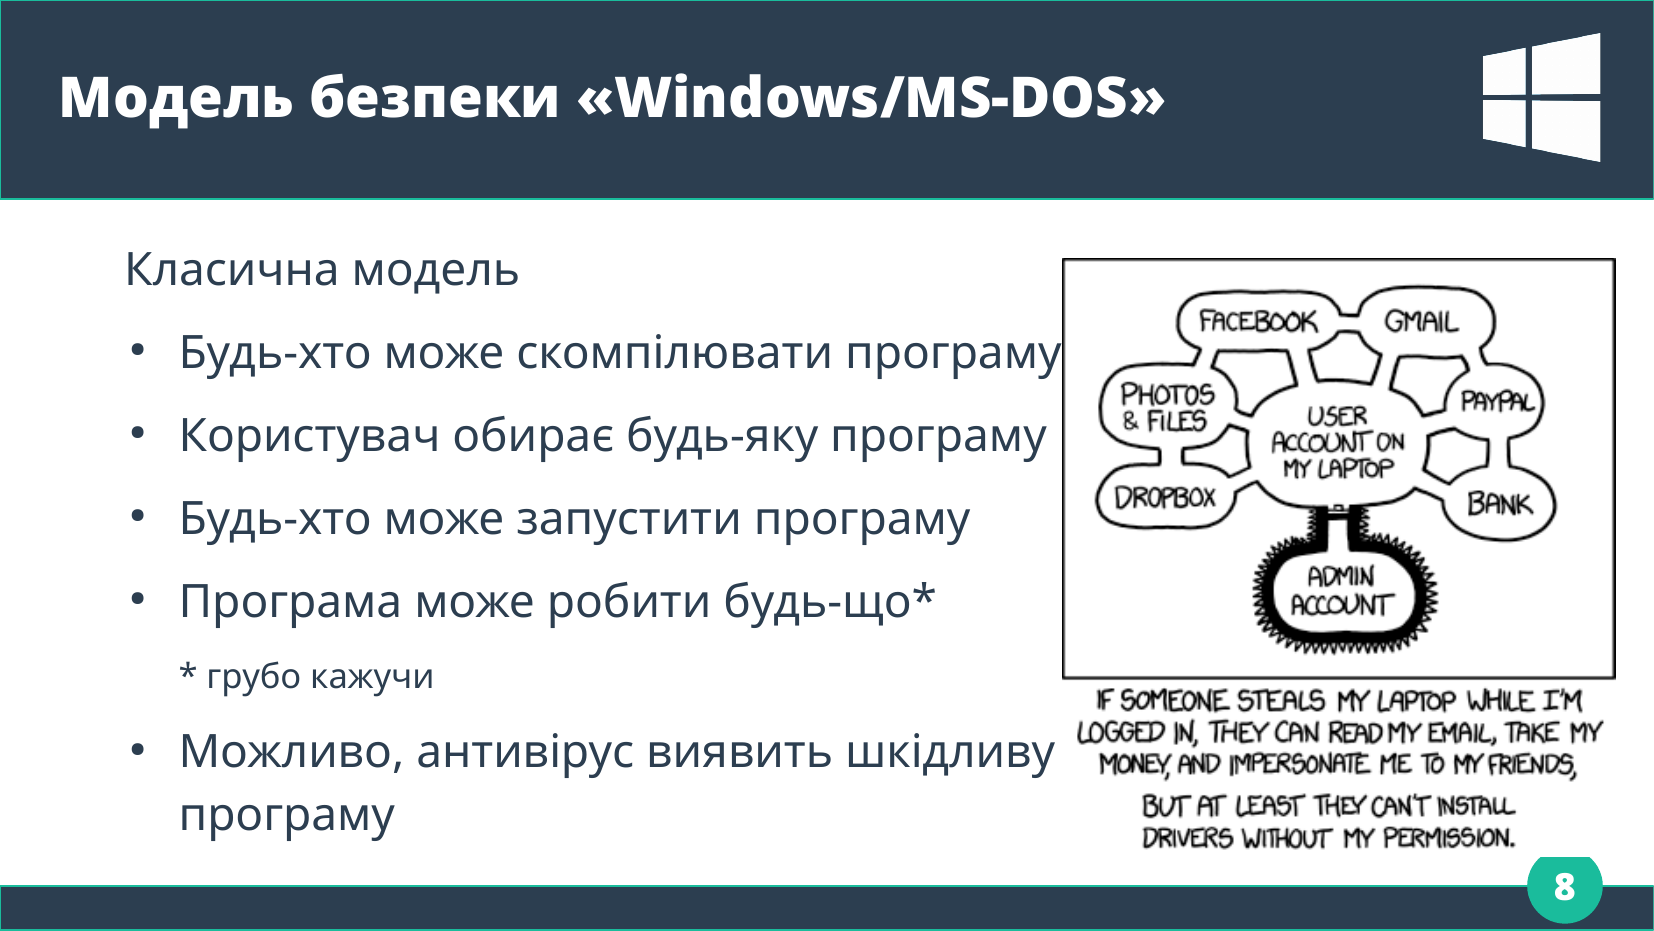

# Модель безпеки «Windows/MS-DOS»
Класична модель
Будь-хто може скомпілювати програму
Користувач обирає будь-яку програму
Будь-хто може запустити програму
Програма може робити будь-що*
* грубо кажучи
Можливо, антивірус виявить шкідливу програму
8